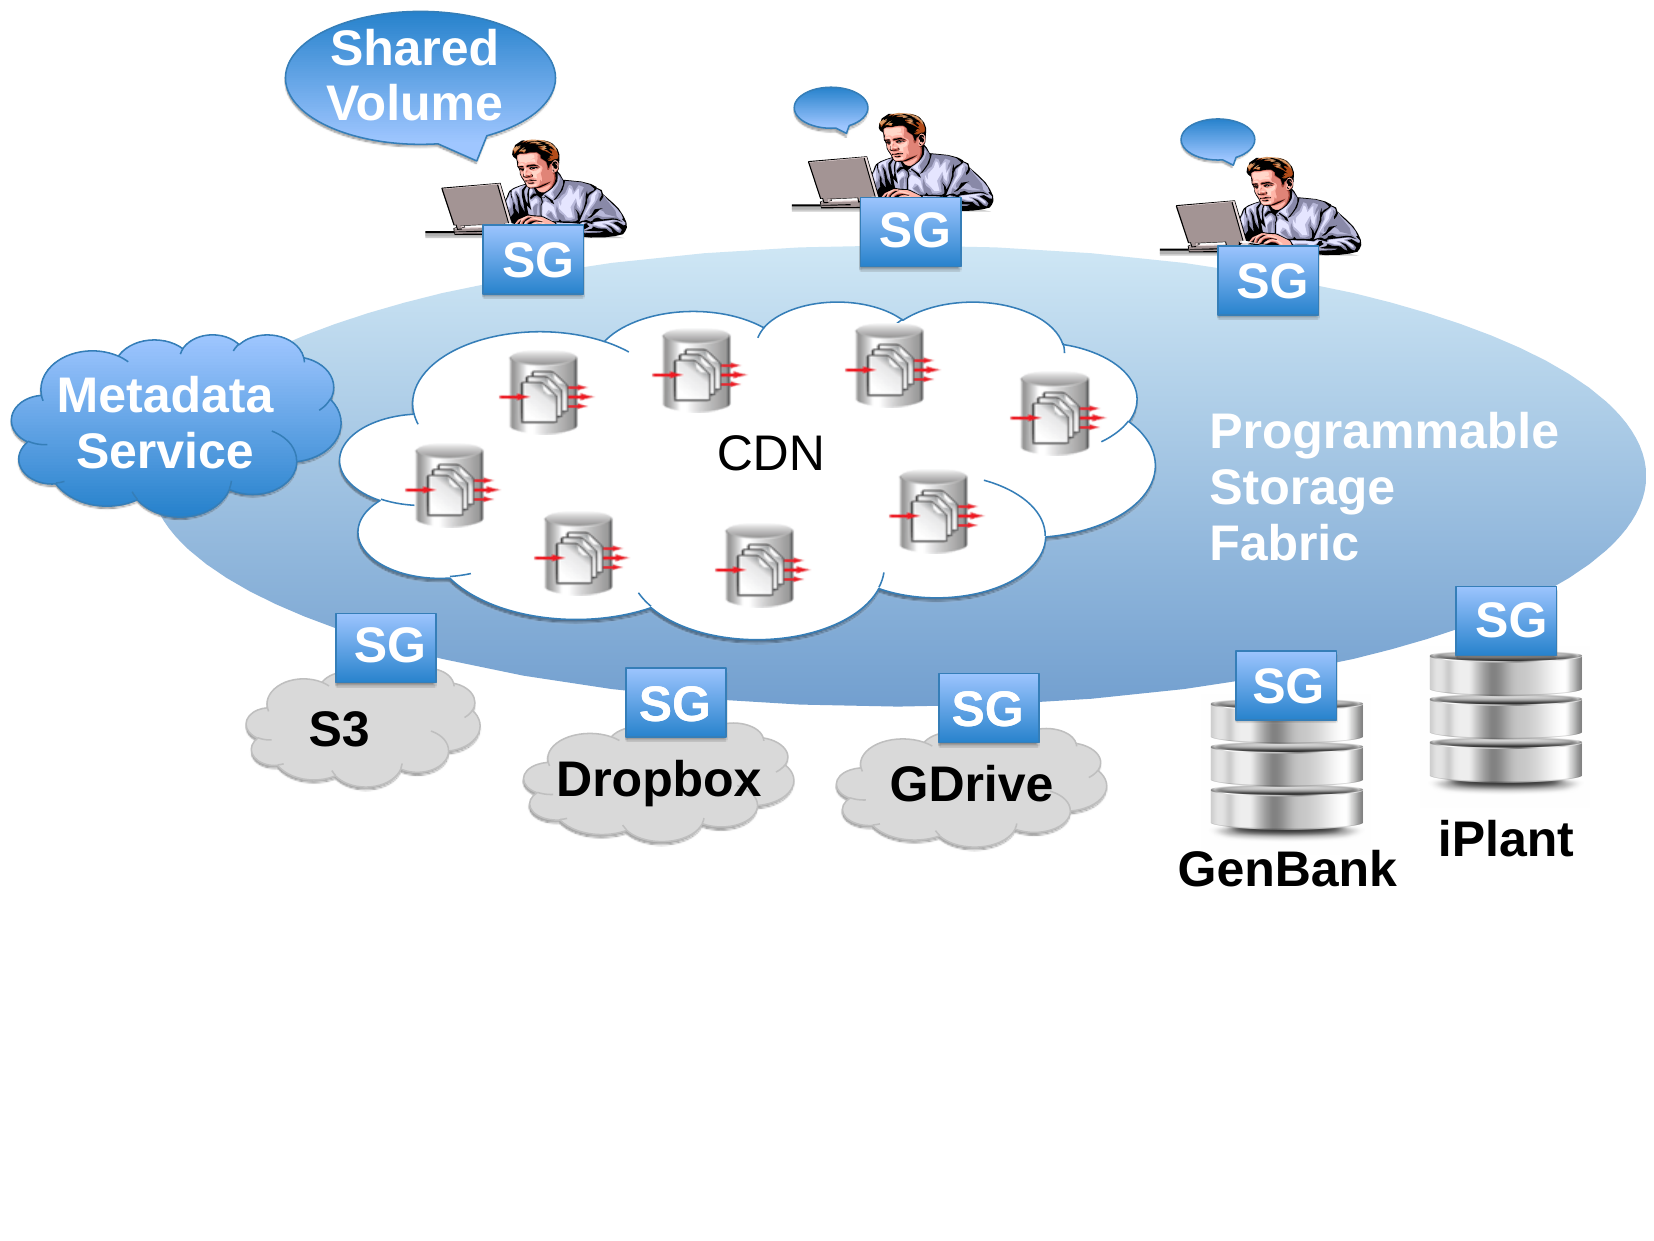

Shared
Volume
SG
SG
SG
CDN
Metadata
Service
Programmable
Storage
Fabric
SG
SG
SG
SG
SG
SG
SG
S3
Dropbox
GDrive
iPlant
GenBank